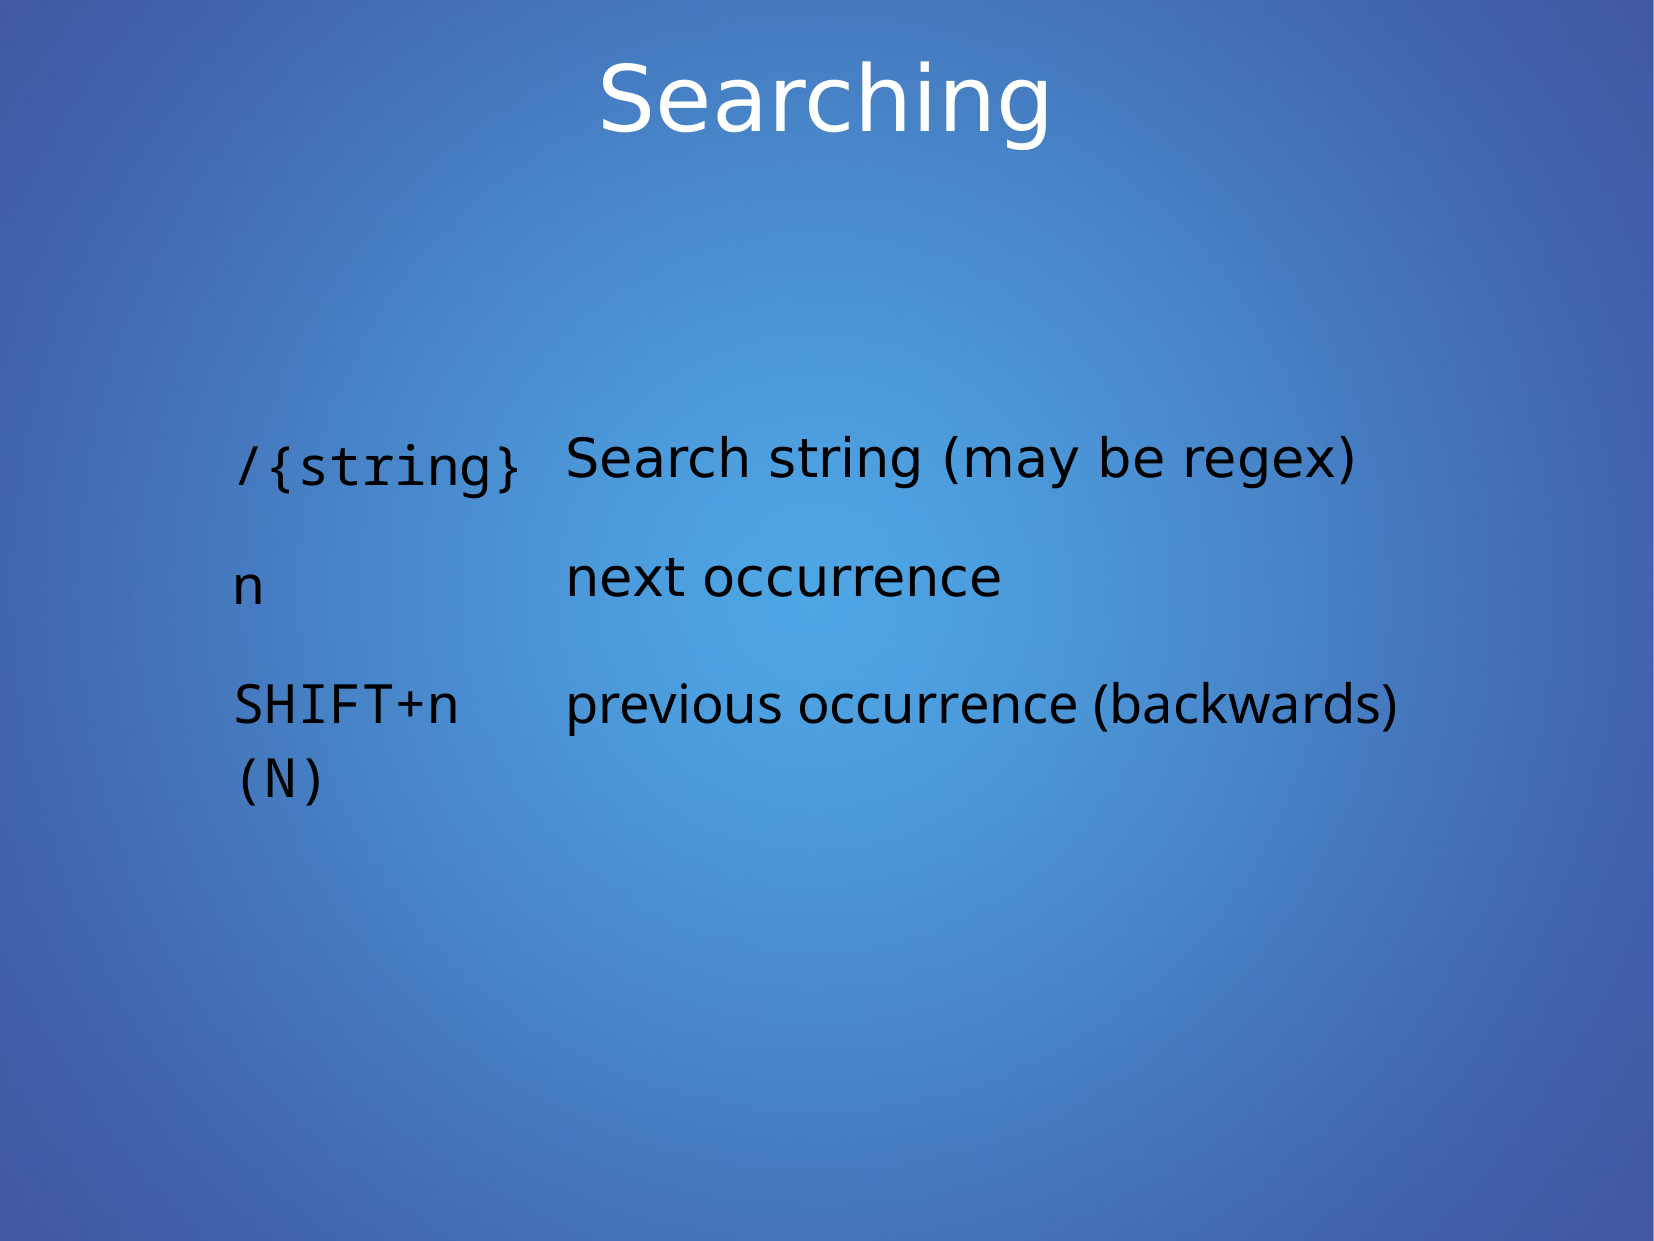

# Searching
| /{string} | Search string (may be regex) |
| --- | --- |
| n | next occurrence |
| SHIFT+n (N) | previous occurrence (backwards) |